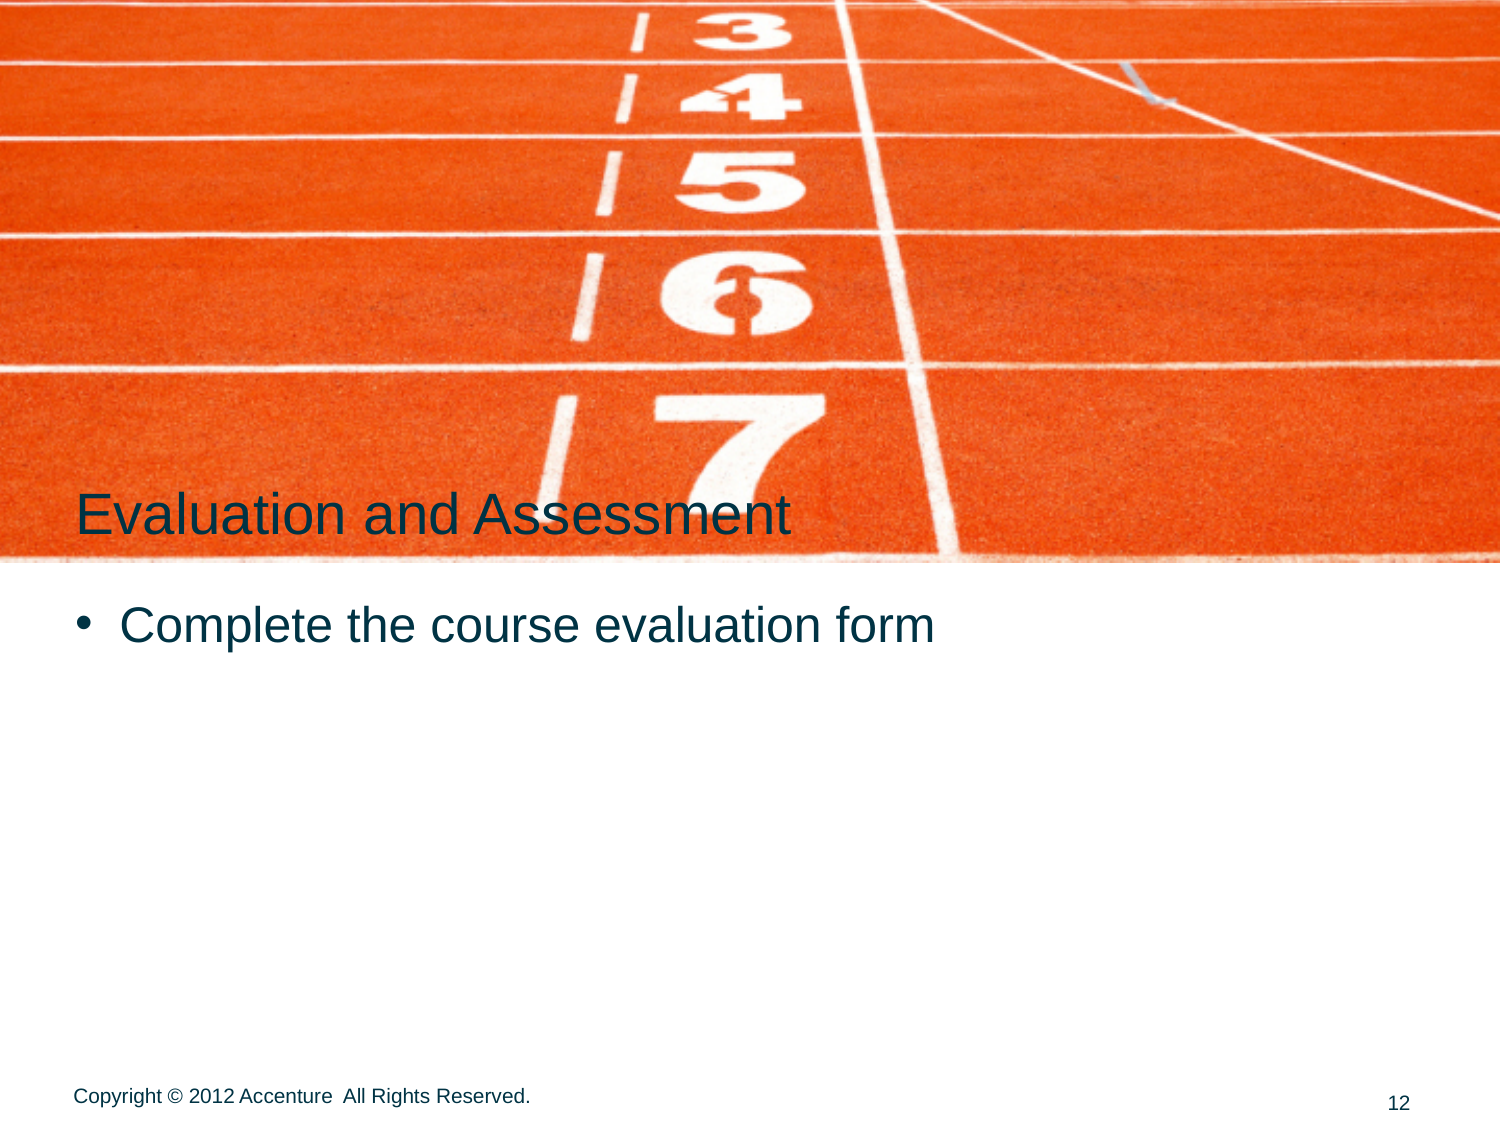

Evaluation and Assessment
Complete the course evaluation form
12